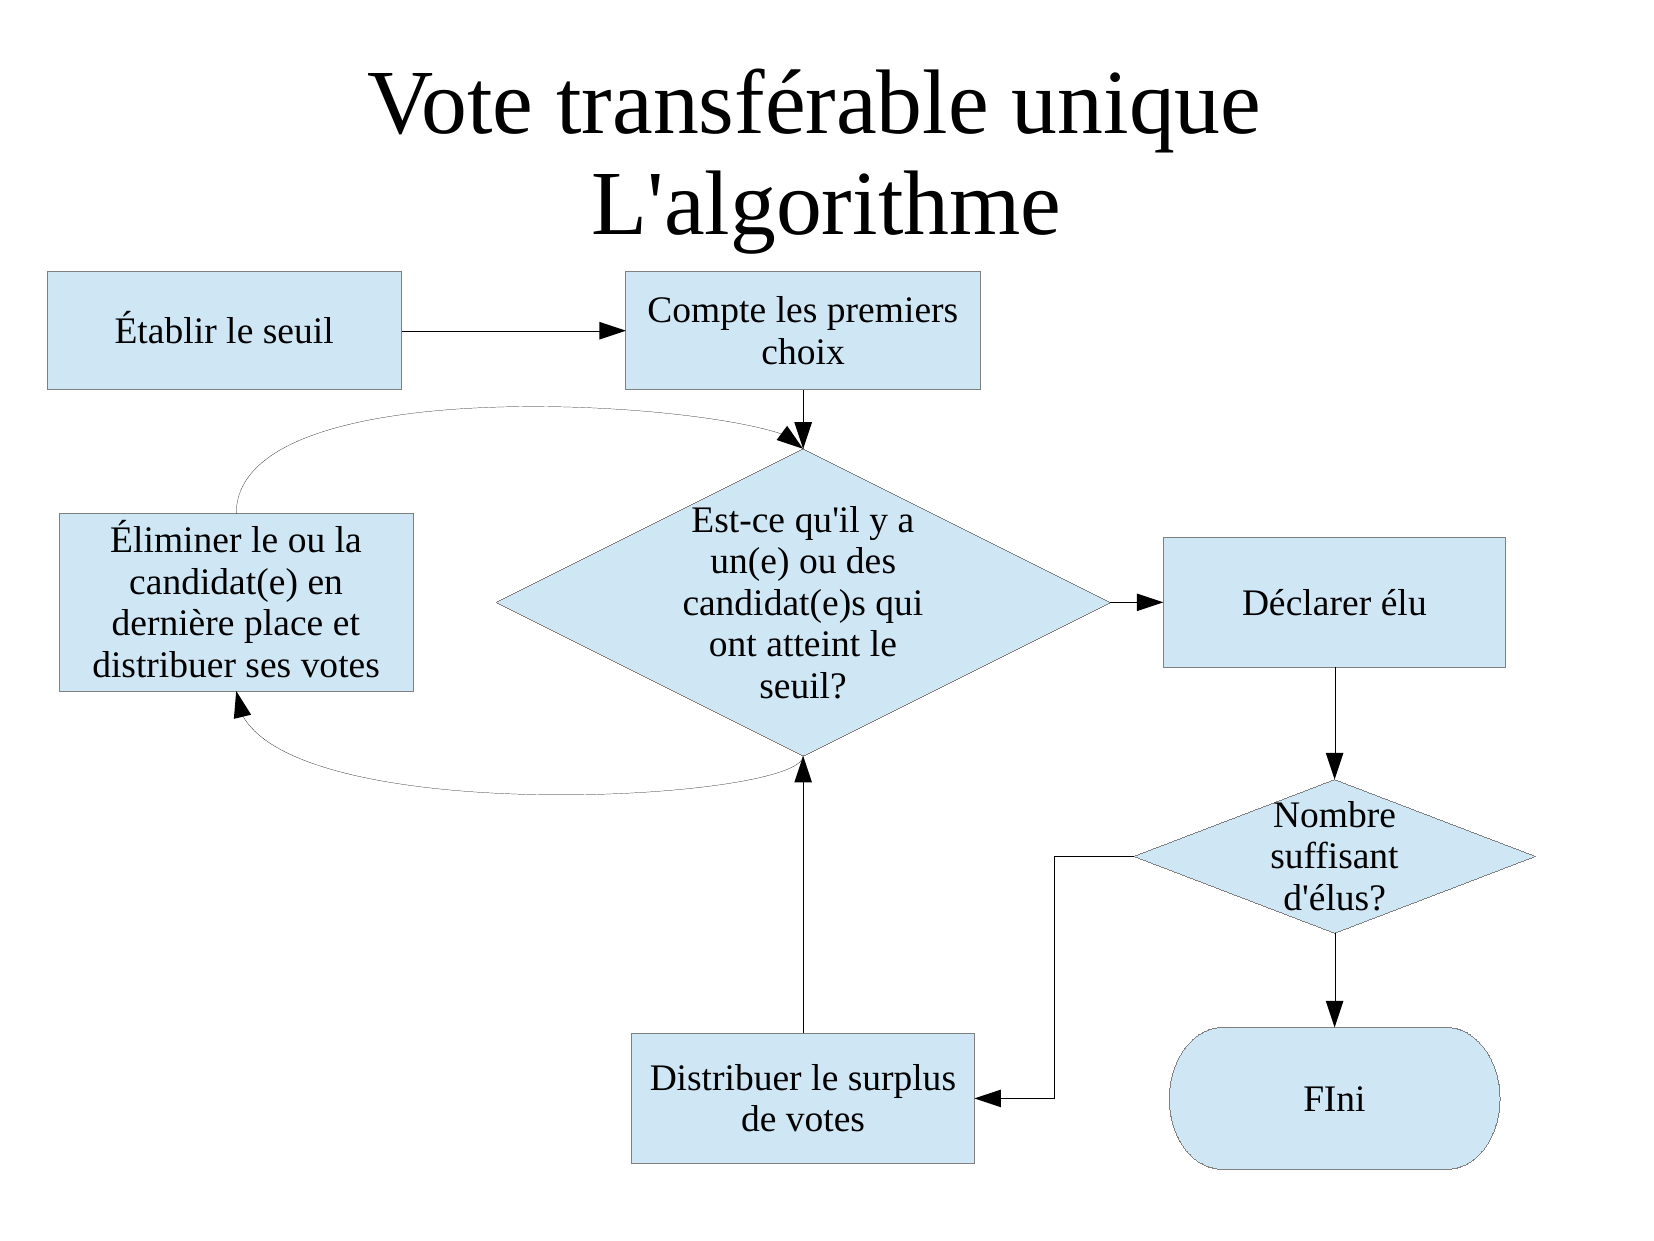

# Vote transférable unique L'algorithme
Établir le seuil
Compte les premiers choix
Est-ce qu'il y a un(e) ou des candidat(e)s qui ont atteint le seuil?
Éliminer le ou la candidat(e) en dernière place et distribuer ses votes
Déclarer élu
Nombre suffisant d'élus?
FIni
Distribuer le surplus de votes
www.fairvote.ca